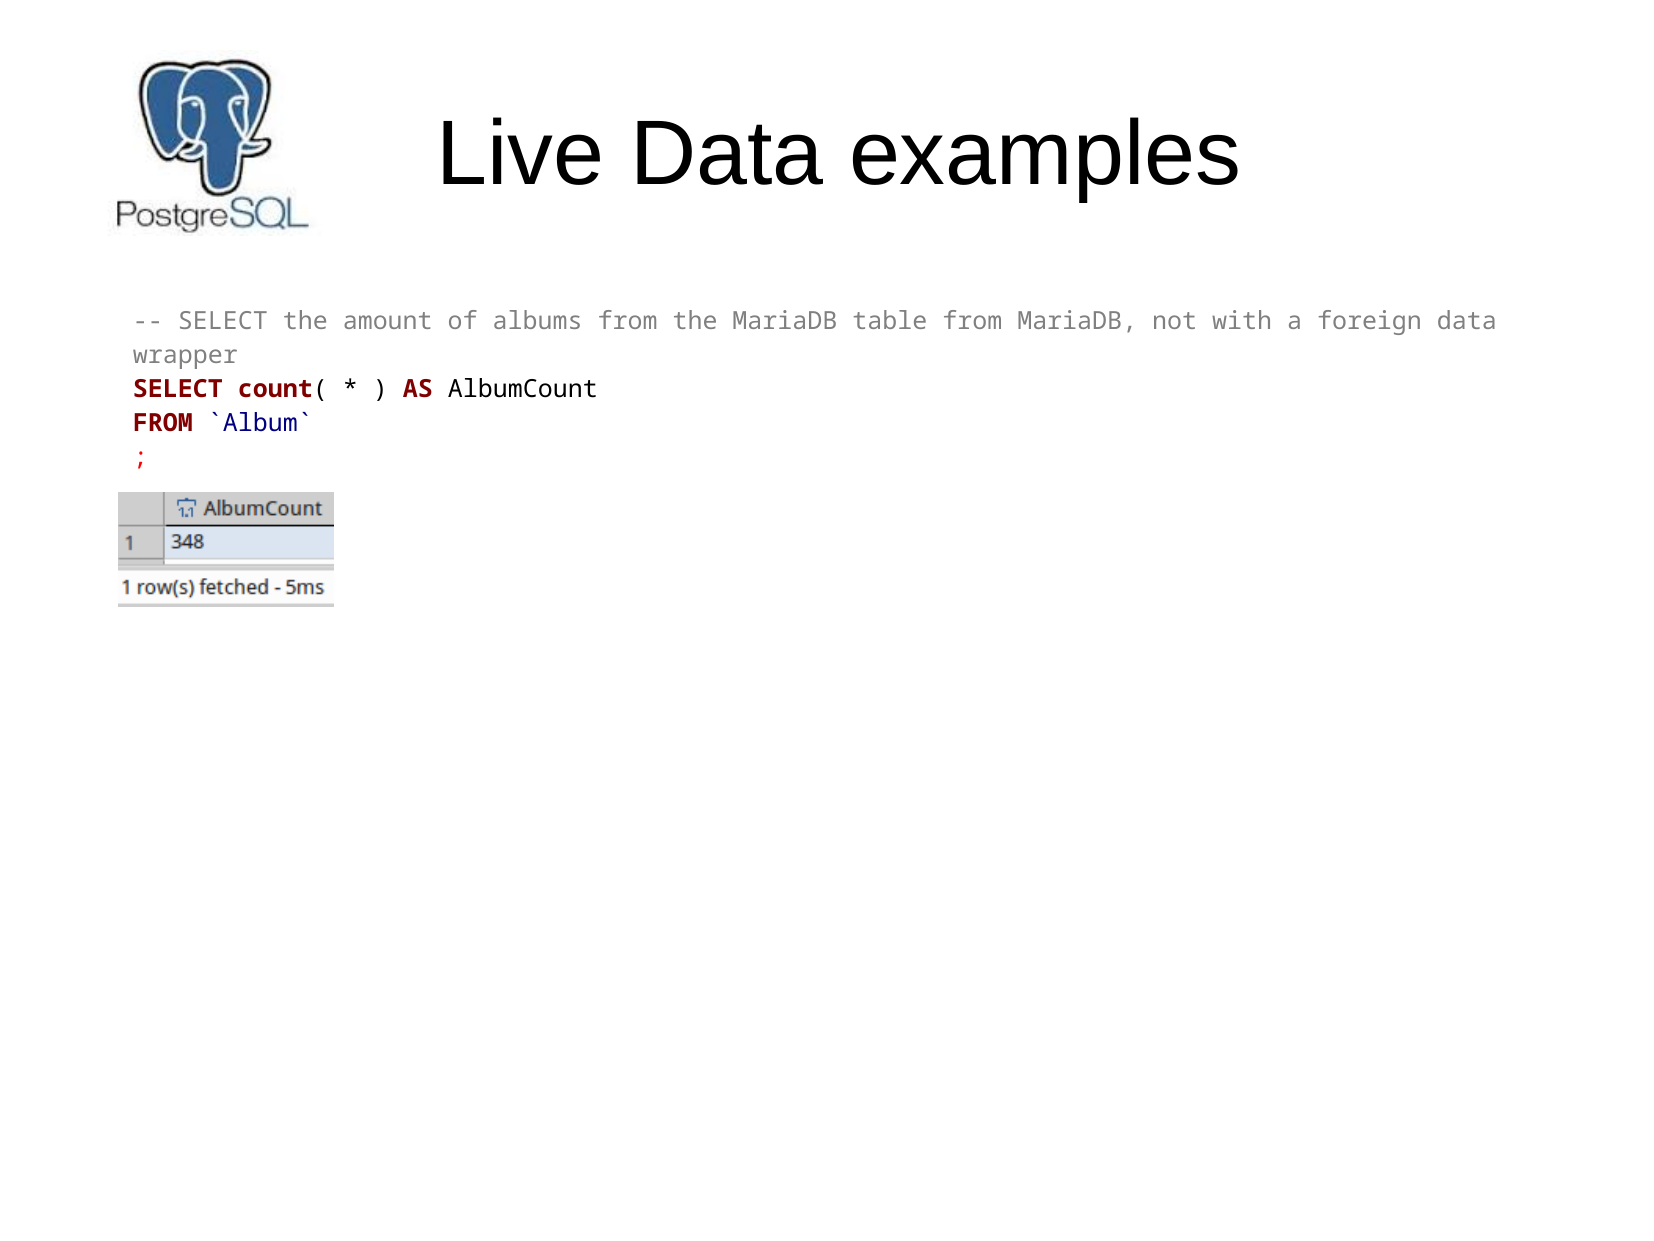

# Live Data examples
-- SELECT the amount of albums from the MariaDB table from MariaDB, not with a foreign data wrapper
SELECT count( * ) AS AlbumCount
FROM `Album`
;